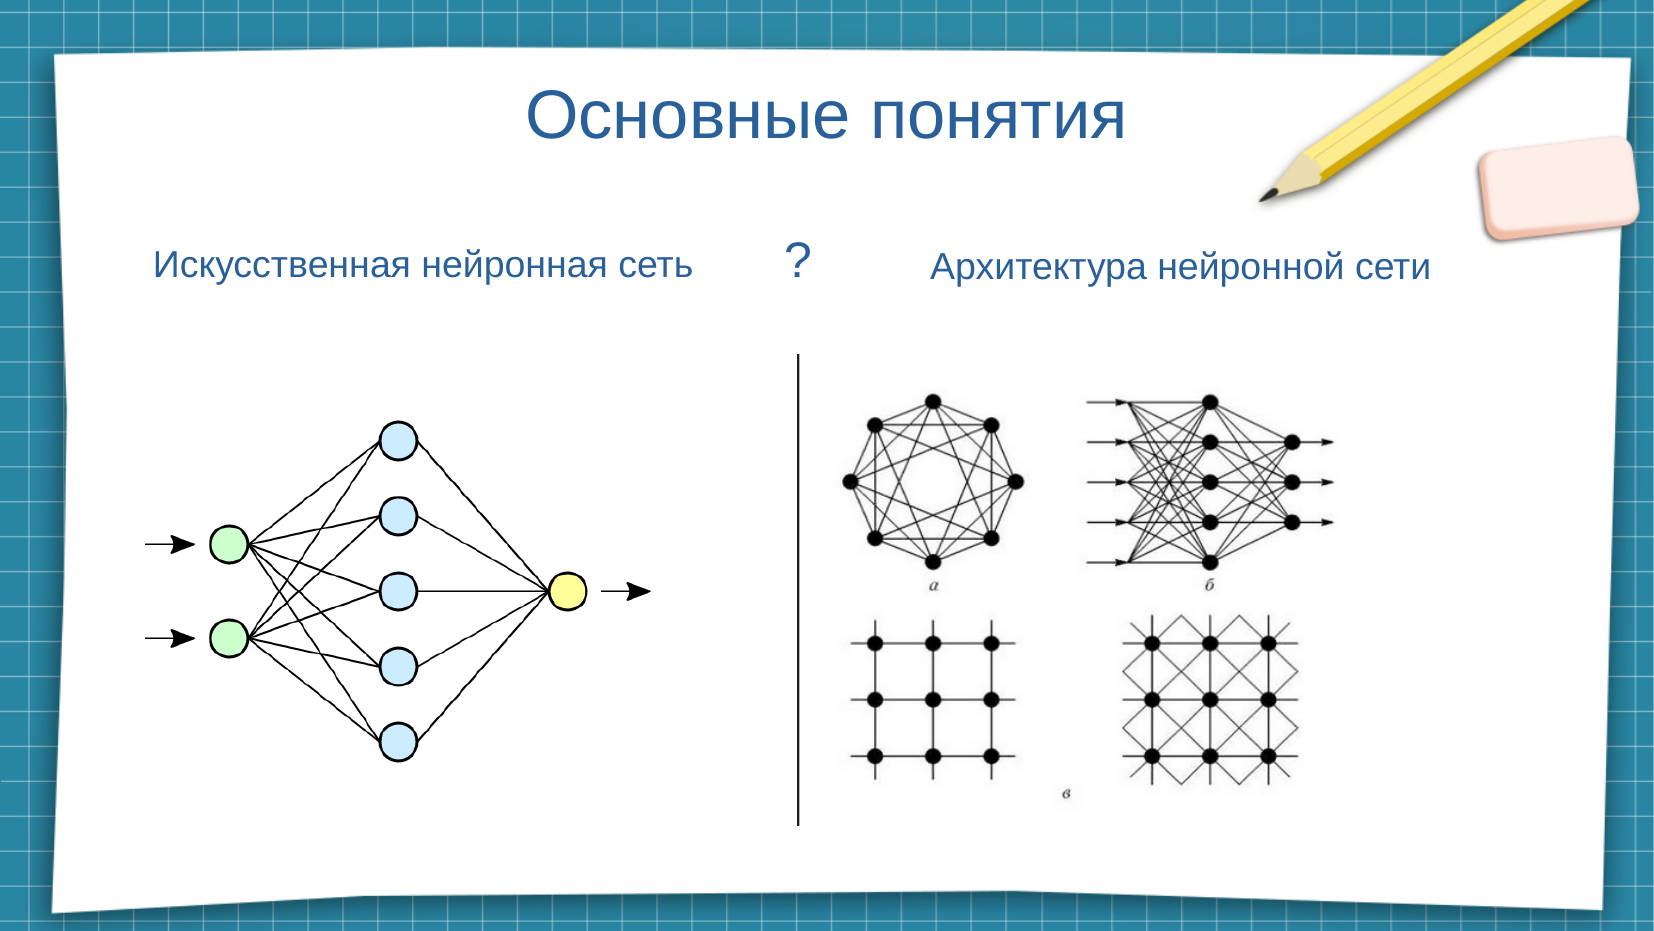

# Основные понятия
?
Искусственная нейронная сеть
Архитектура нейронной сети